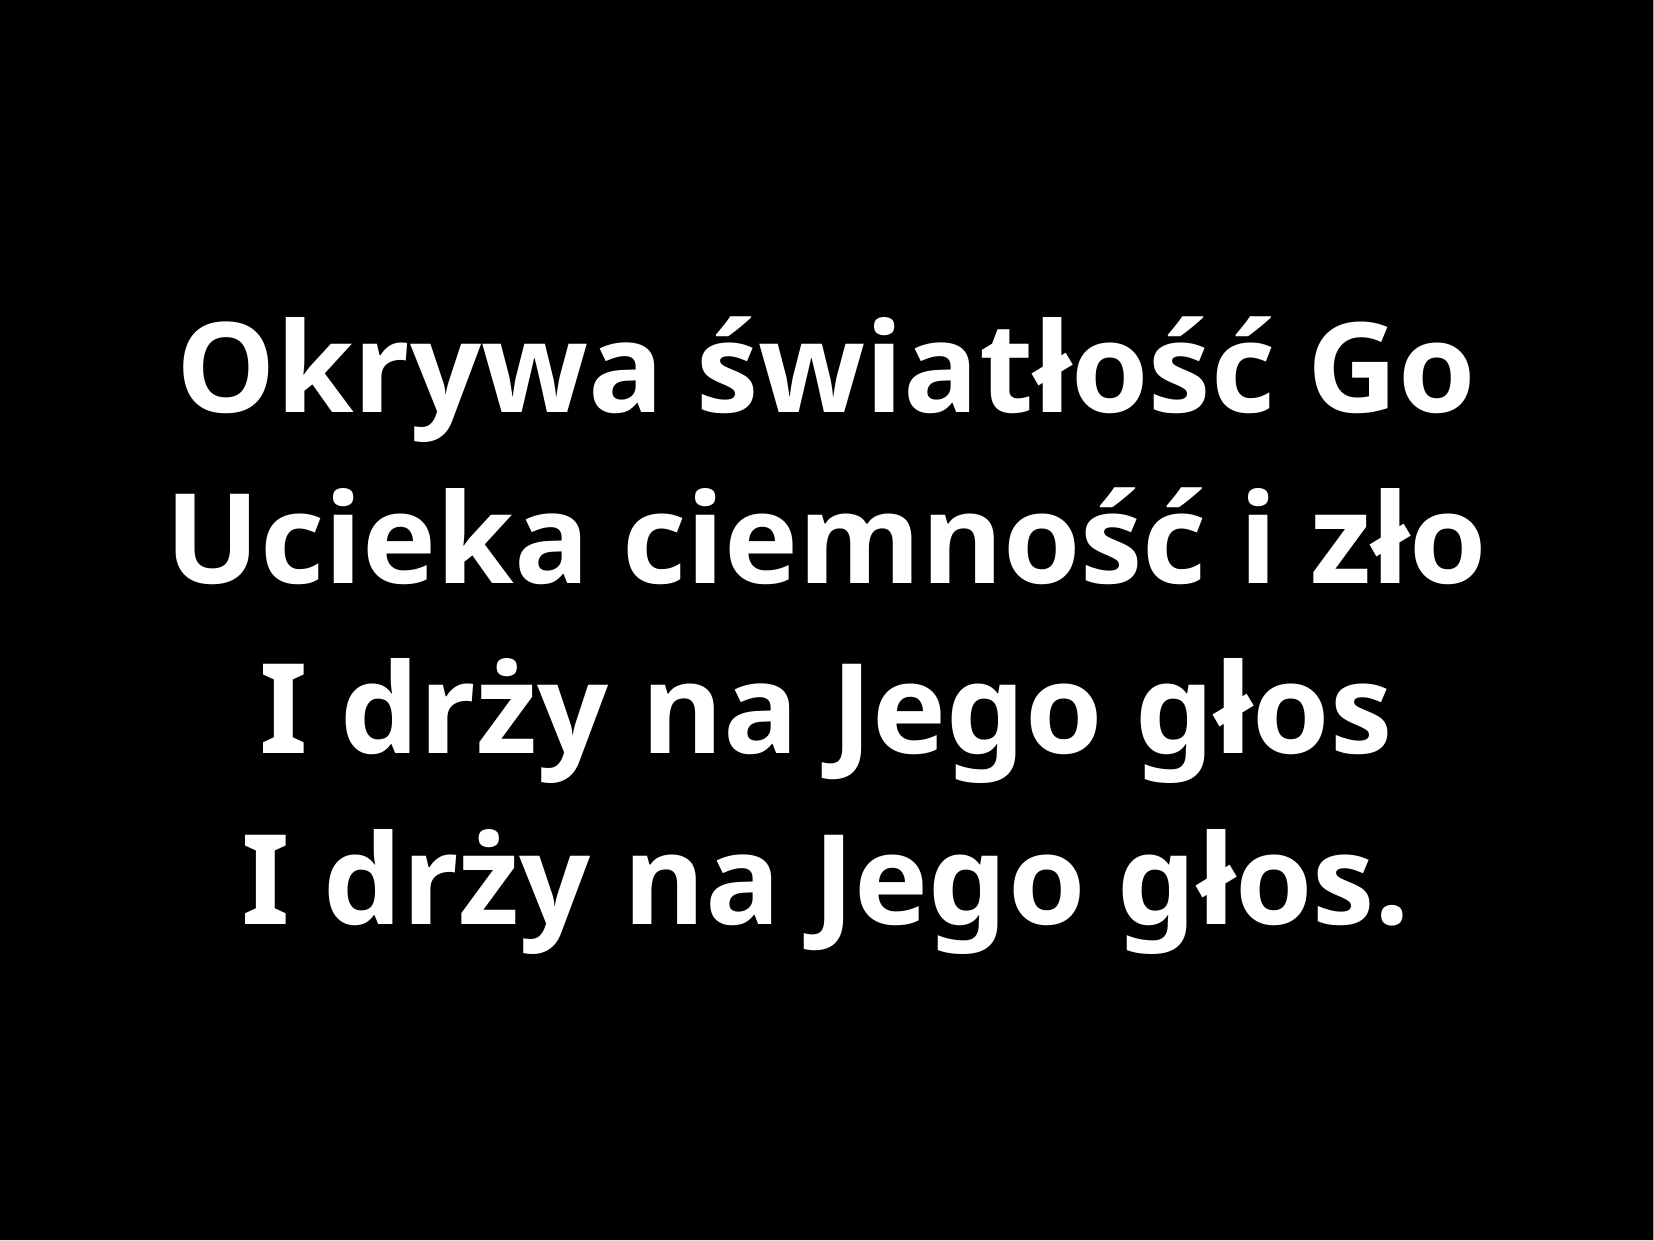

# Okrywa światłość Go Ucieka ciemność i zło I drży na Jego głos I drży na Jego głos.